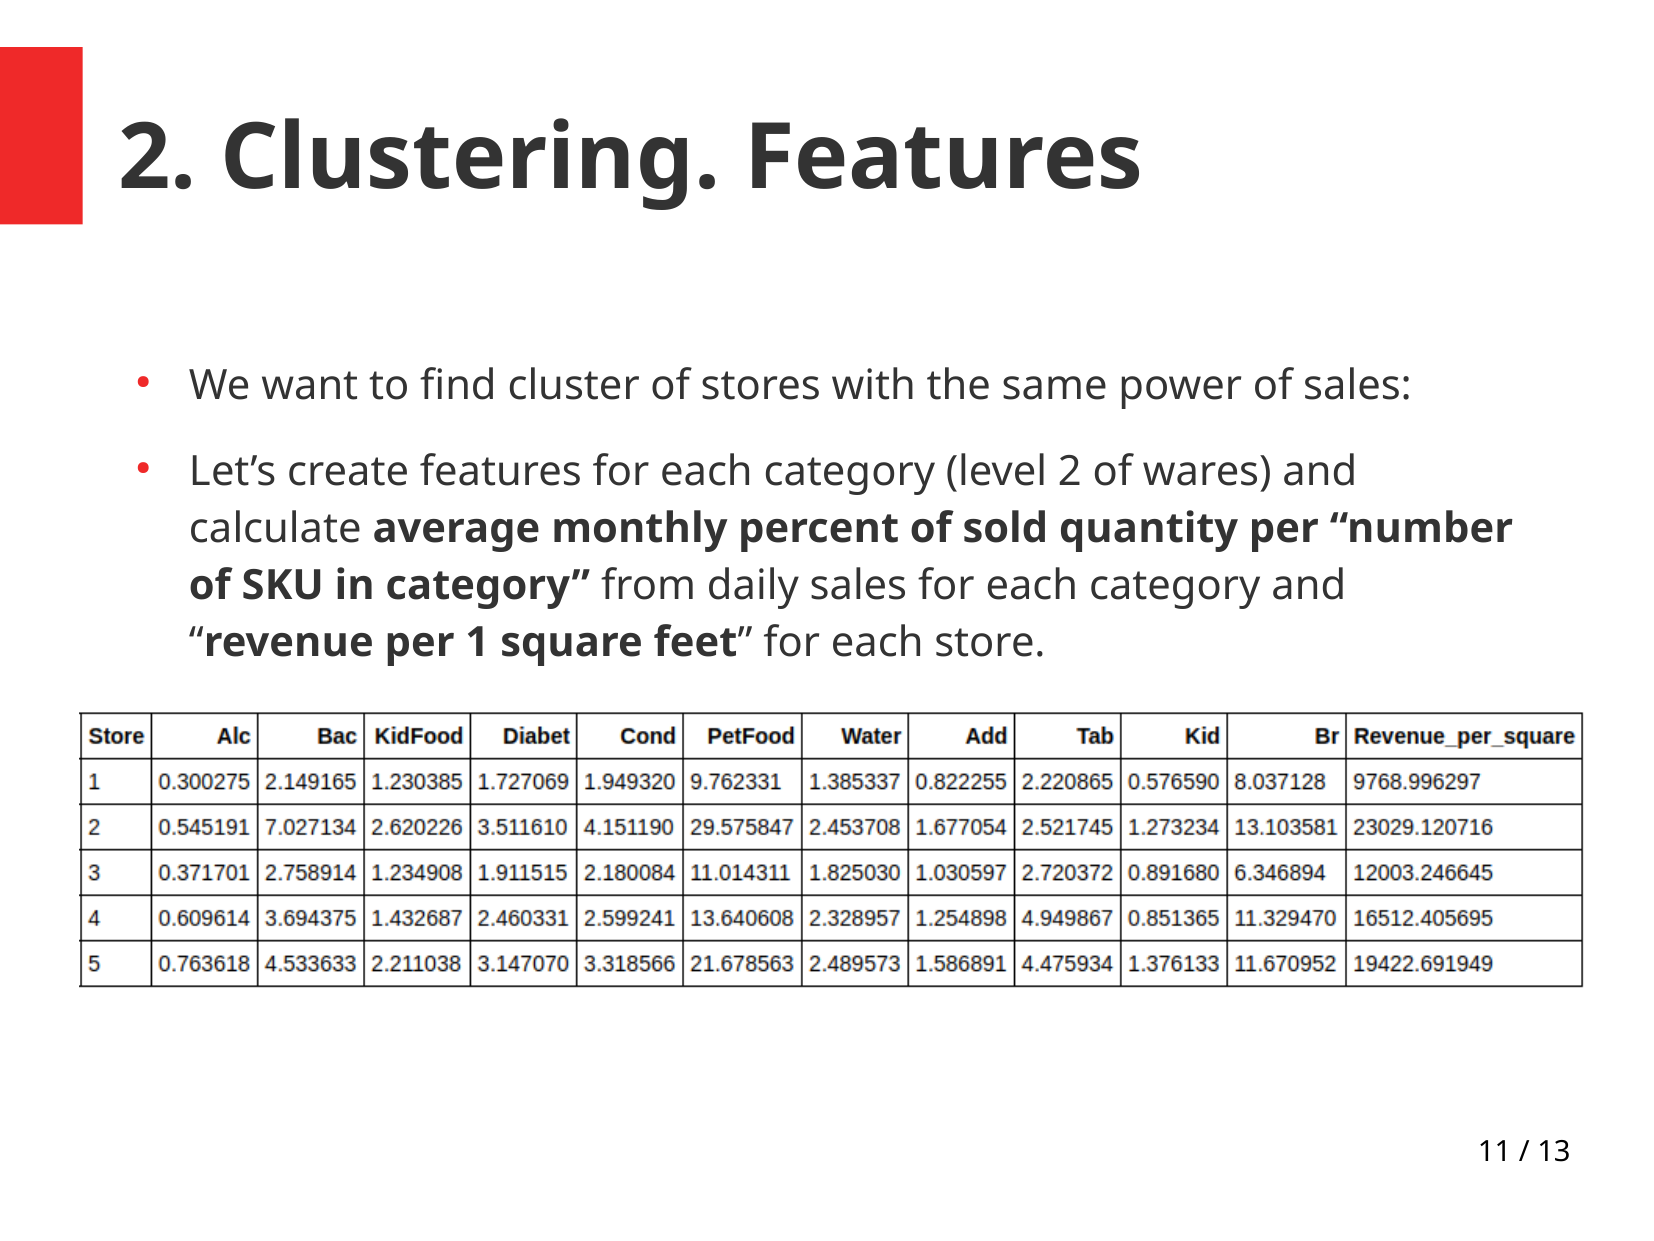

# 2. Clustering. Features
We want to find cluster of stores with the same power of sales:
Let’s create features for each category (level 2 of wares) and calculate average monthly percent of sold quantity per “number of SKU in category” from daily sales for each category and “revenue per 1 square feet” for each store.
11